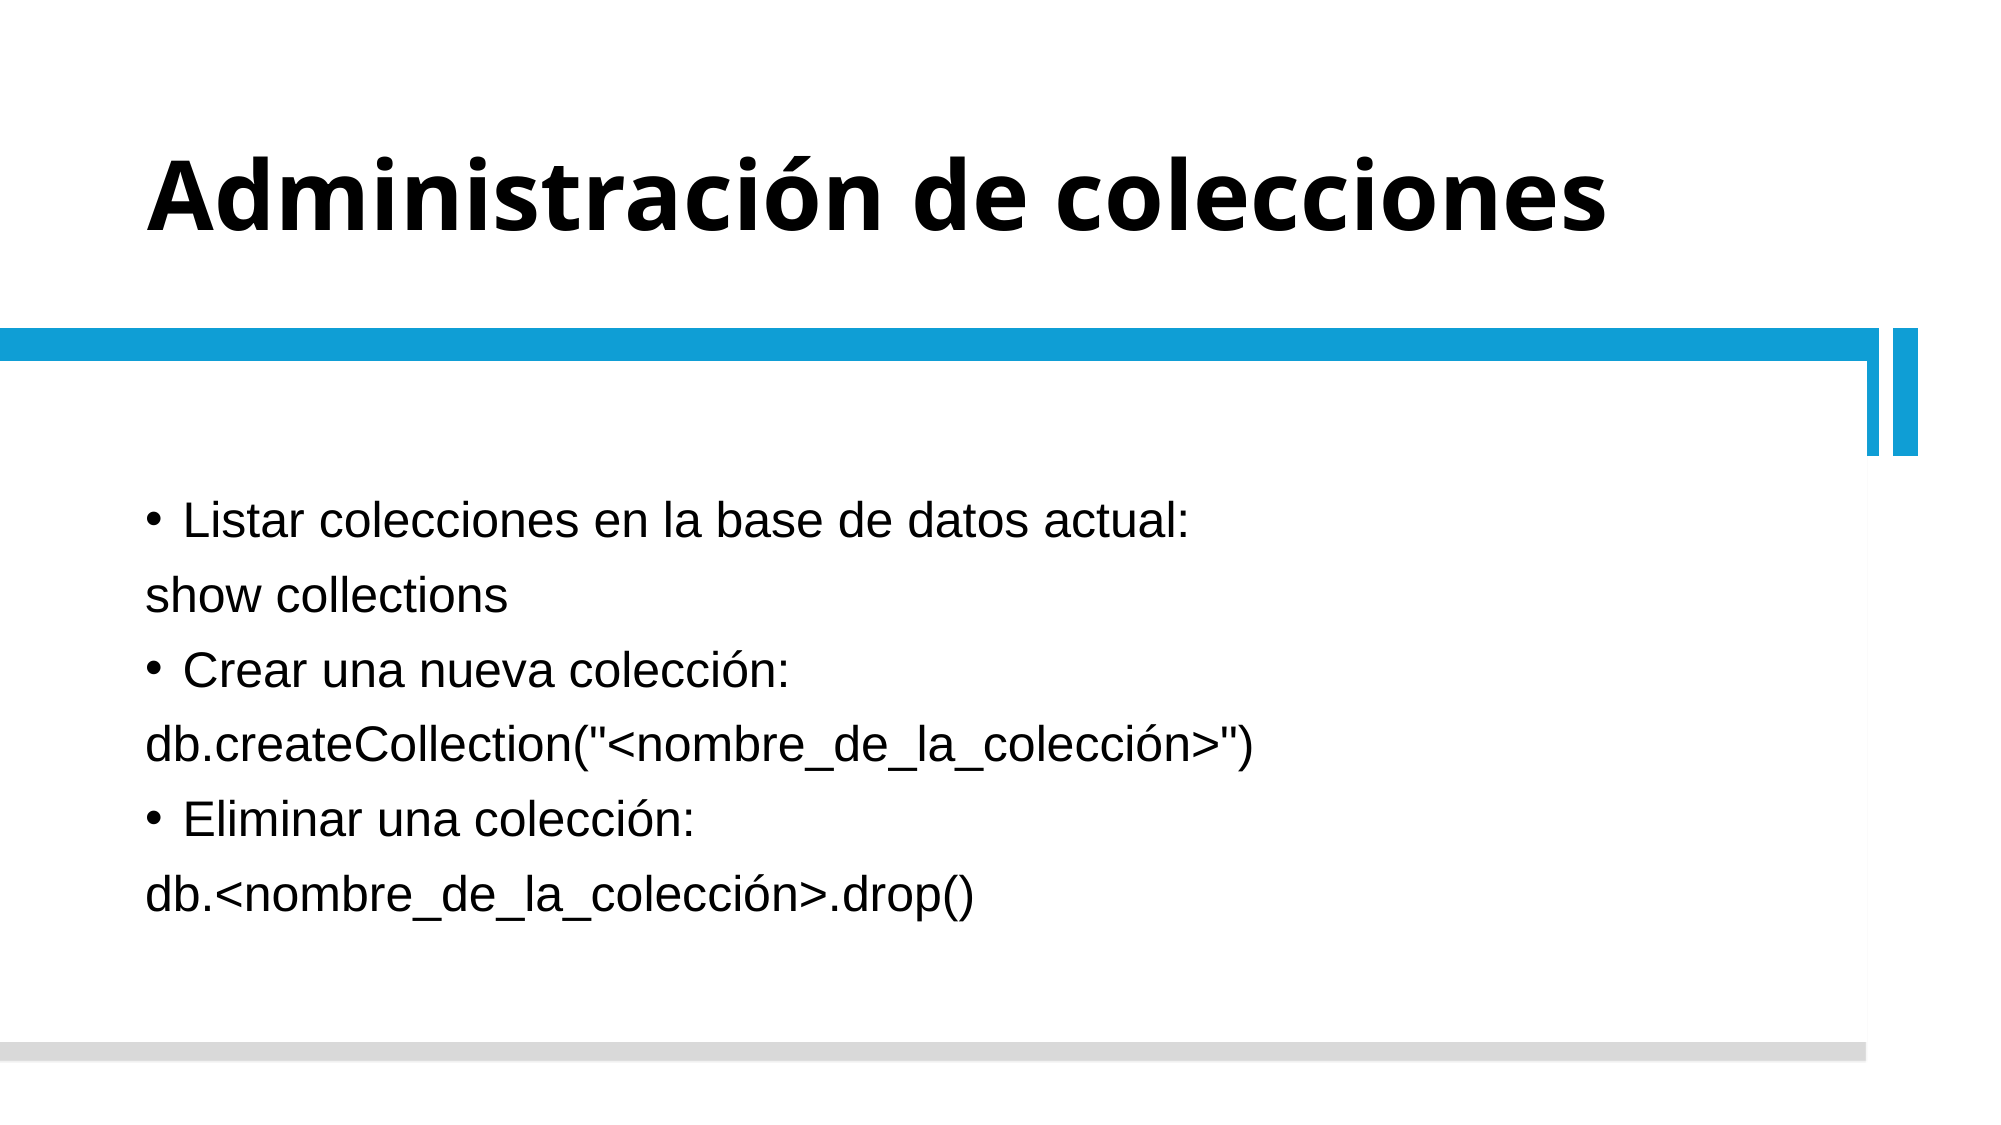

# Administración de colecciones
Listar colecciones en la base de datos actual:
show collections
Crear una nueva colección:
db.createCollection("<nombre_de_la_colección>")
Eliminar una colección:
db.<nombre_de_la_colección>.drop()